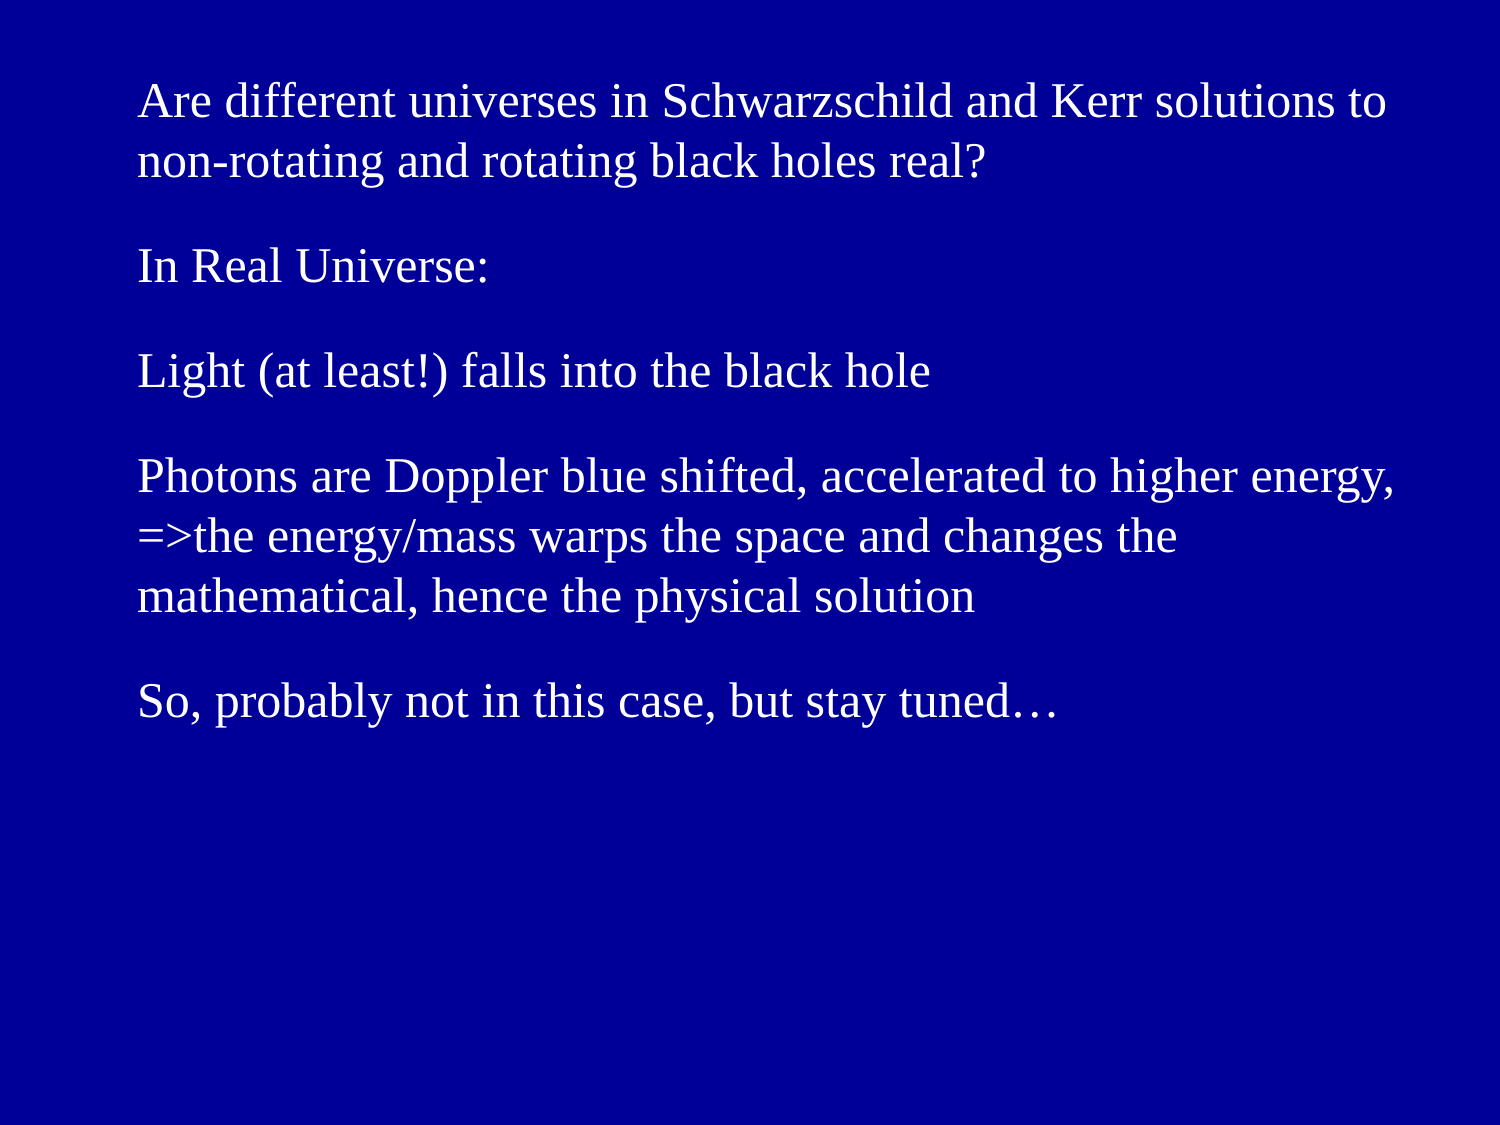

Are different universes in Schwarzschild and Kerr solutions to non-rotating and rotating black holes real?
In Real Universe:
Light (at least!) falls into the black hole
Photons are Doppler blue shifted, accelerated to higher energy, =>the energy/mass warps the space and changes the mathematical, hence the physical solution
So, probably not in this case, but stay tuned…